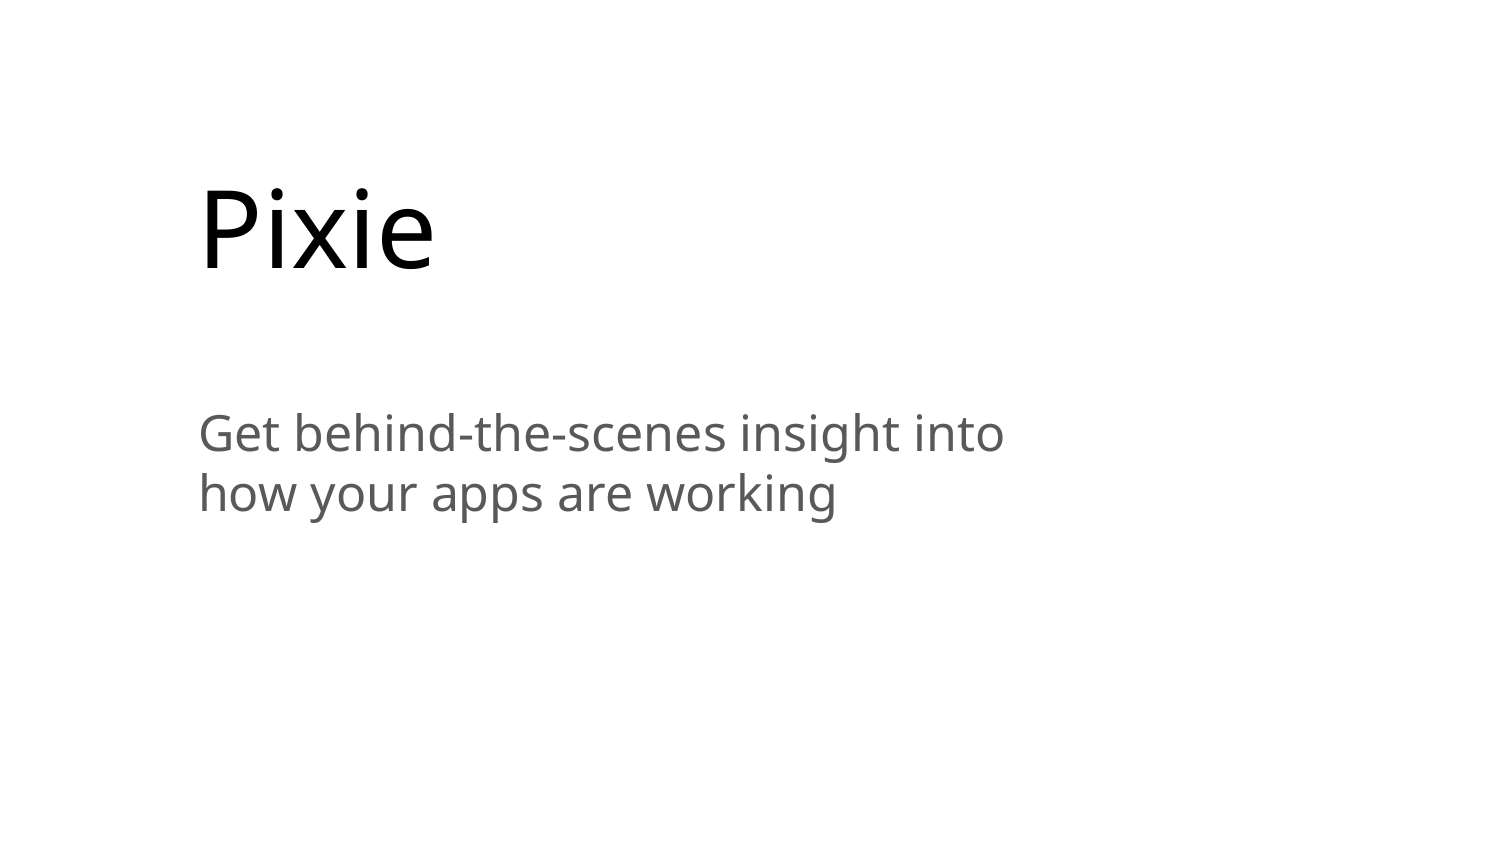

# Pixie
Get behind-the-scenes insight into how your apps are working